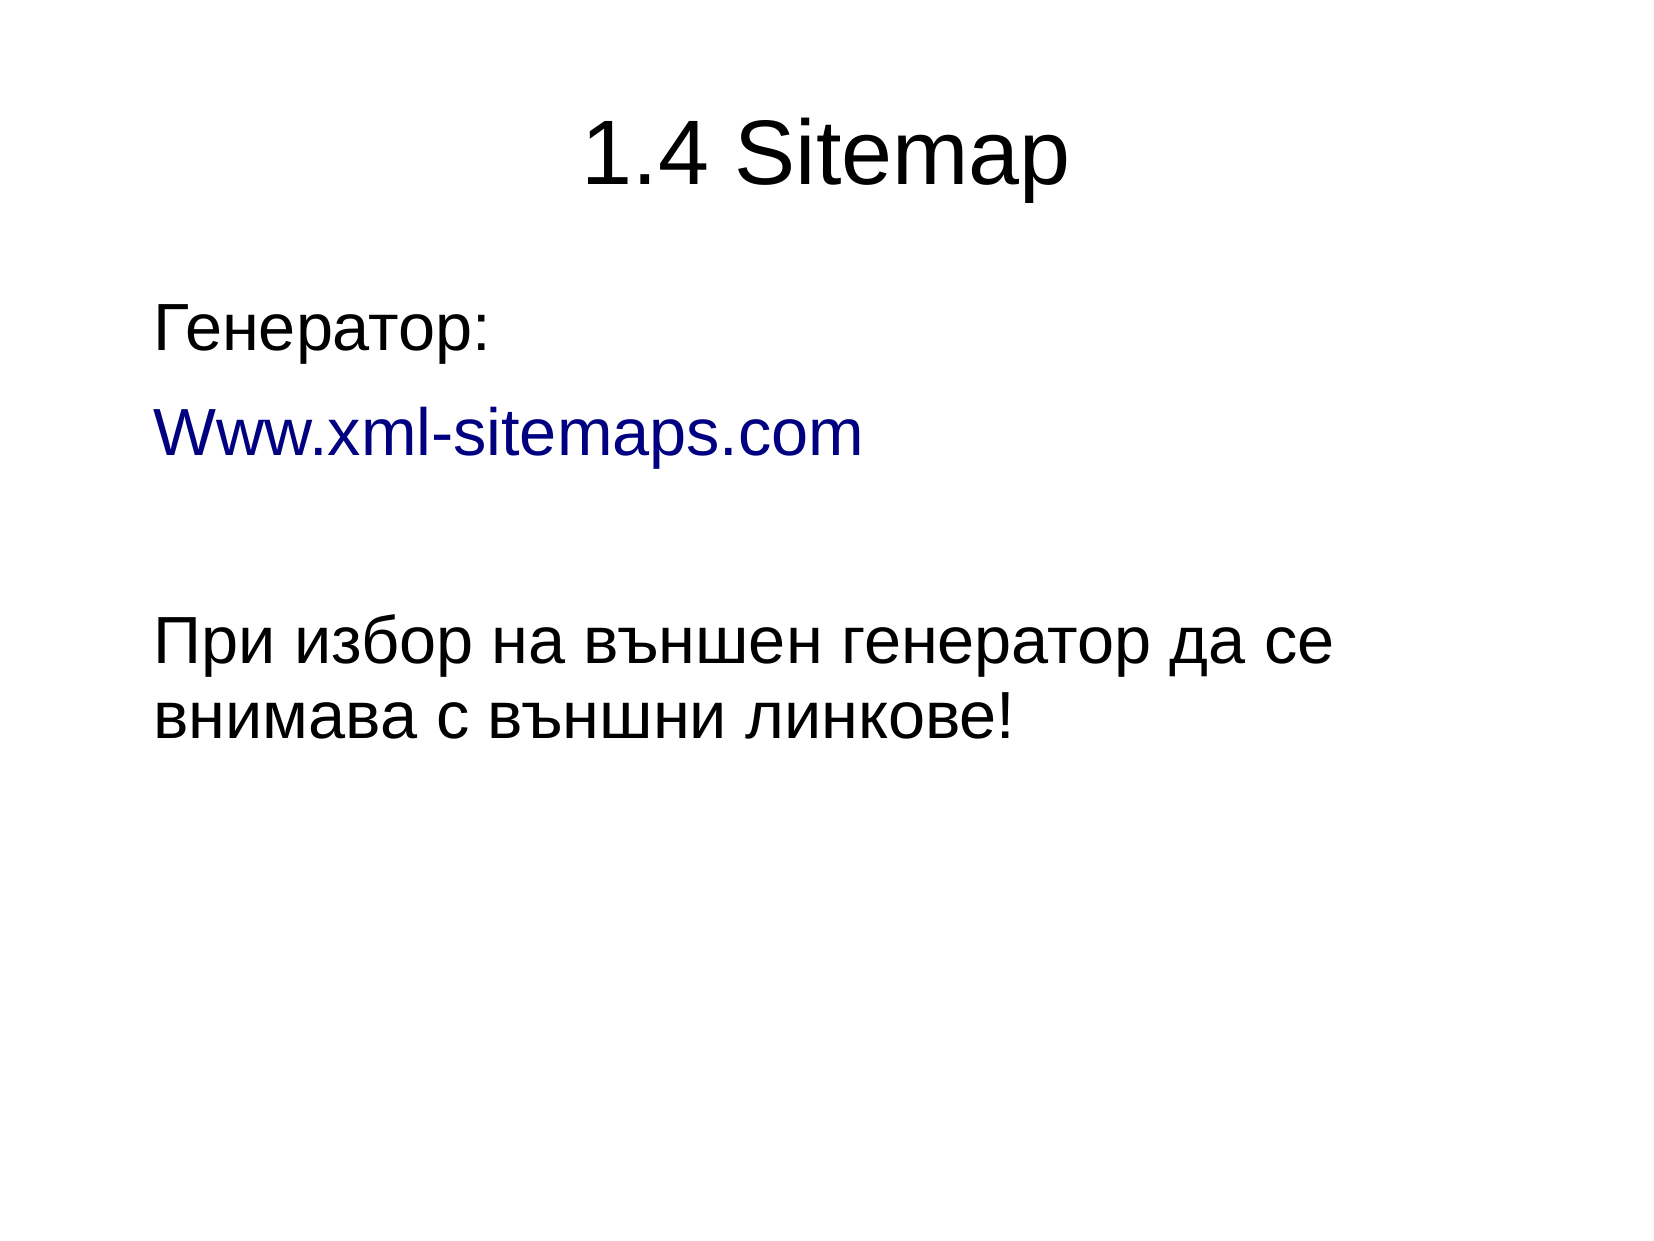

# 1.4 Sitemap
Генератор:
Www.xml-sitemaps.com
При избор на външен генератор да се внимава с външни линкове!